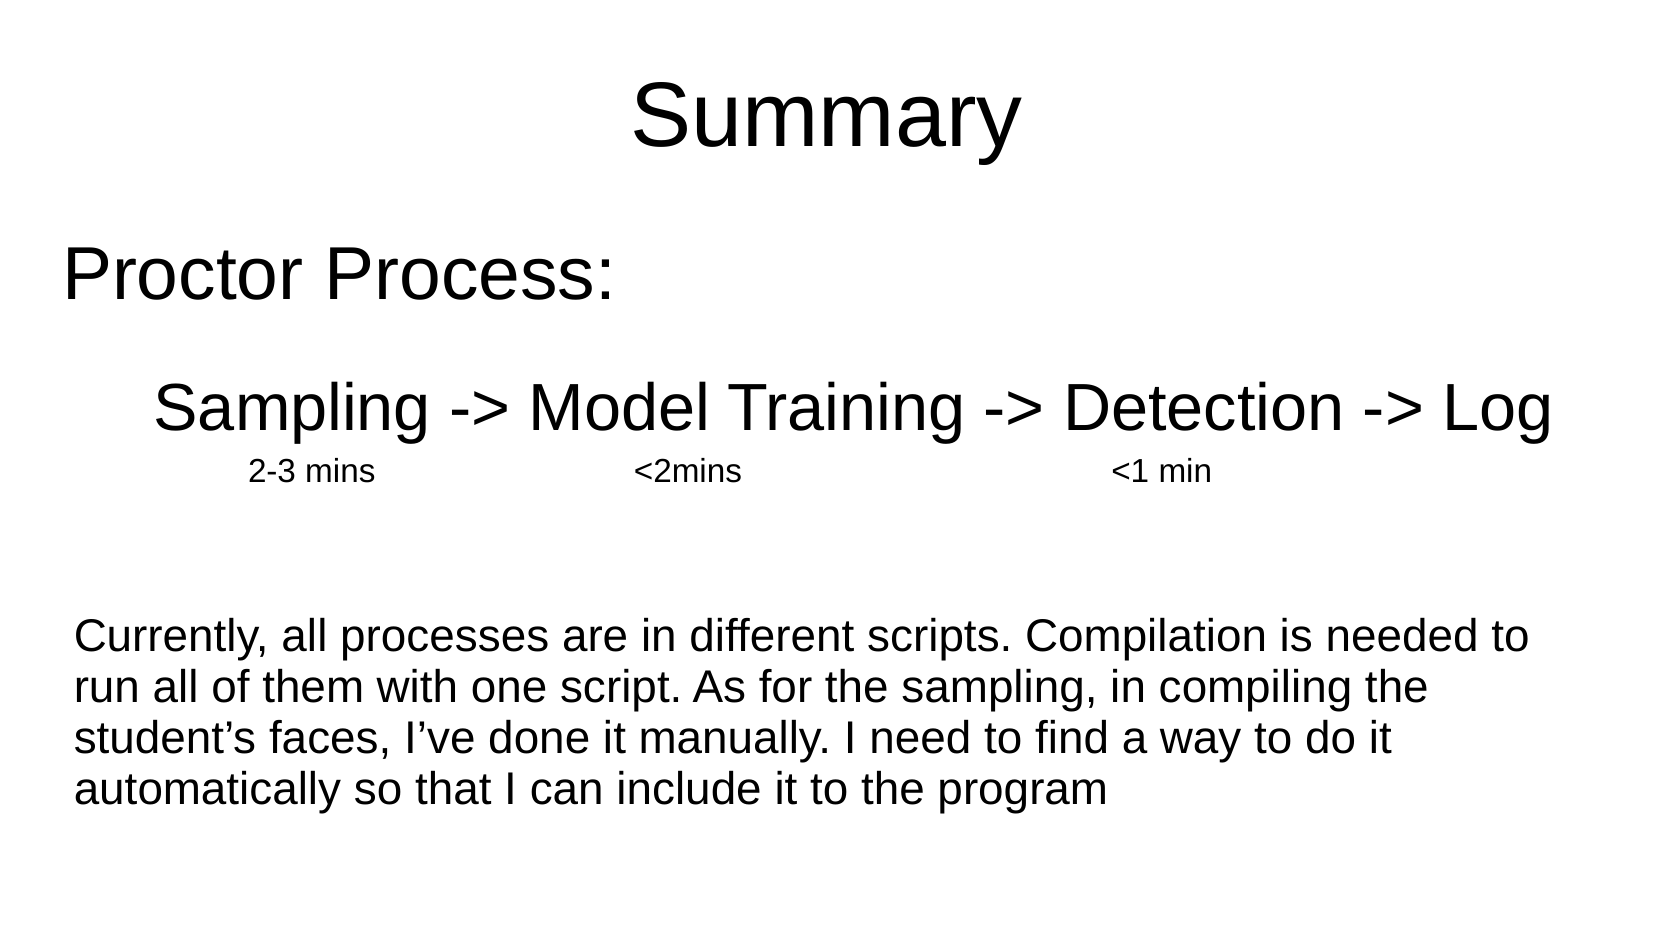

# Summary
Proctor Process:
Sampling -> Model Training -> Detection -> Log
2-3 mins <2mins <1 min
Currently, all processes are in different scripts. Compilation is needed to run all of them with one script. As for the sampling, in compiling the student’s faces, I’ve done it manually. I need to find a way to do it automatically so that I can include it to the program